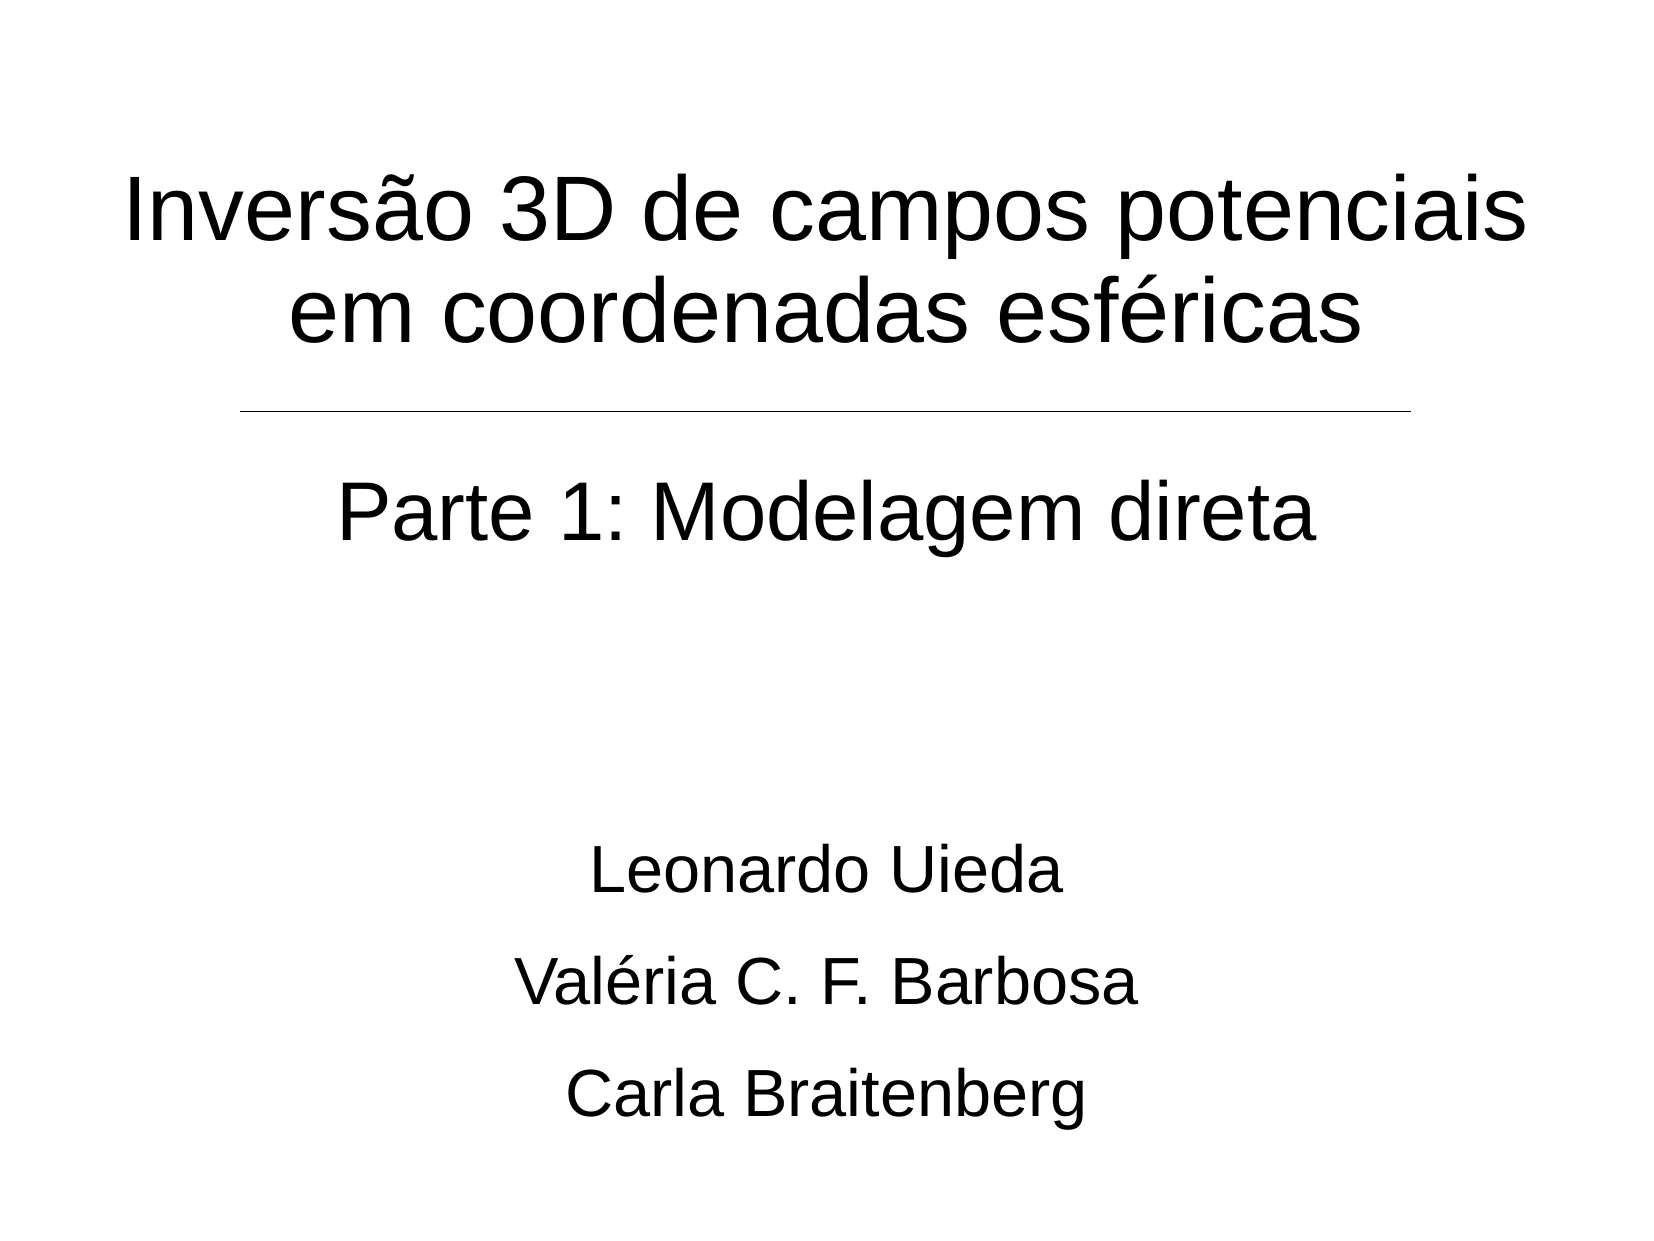

# Inversão 3D de campos potenciais em coordenadas esféricas Parte 1: Modelagem direta
Leonardo Uieda
Valéria C. F. Barbosa
Carla Braitenberg